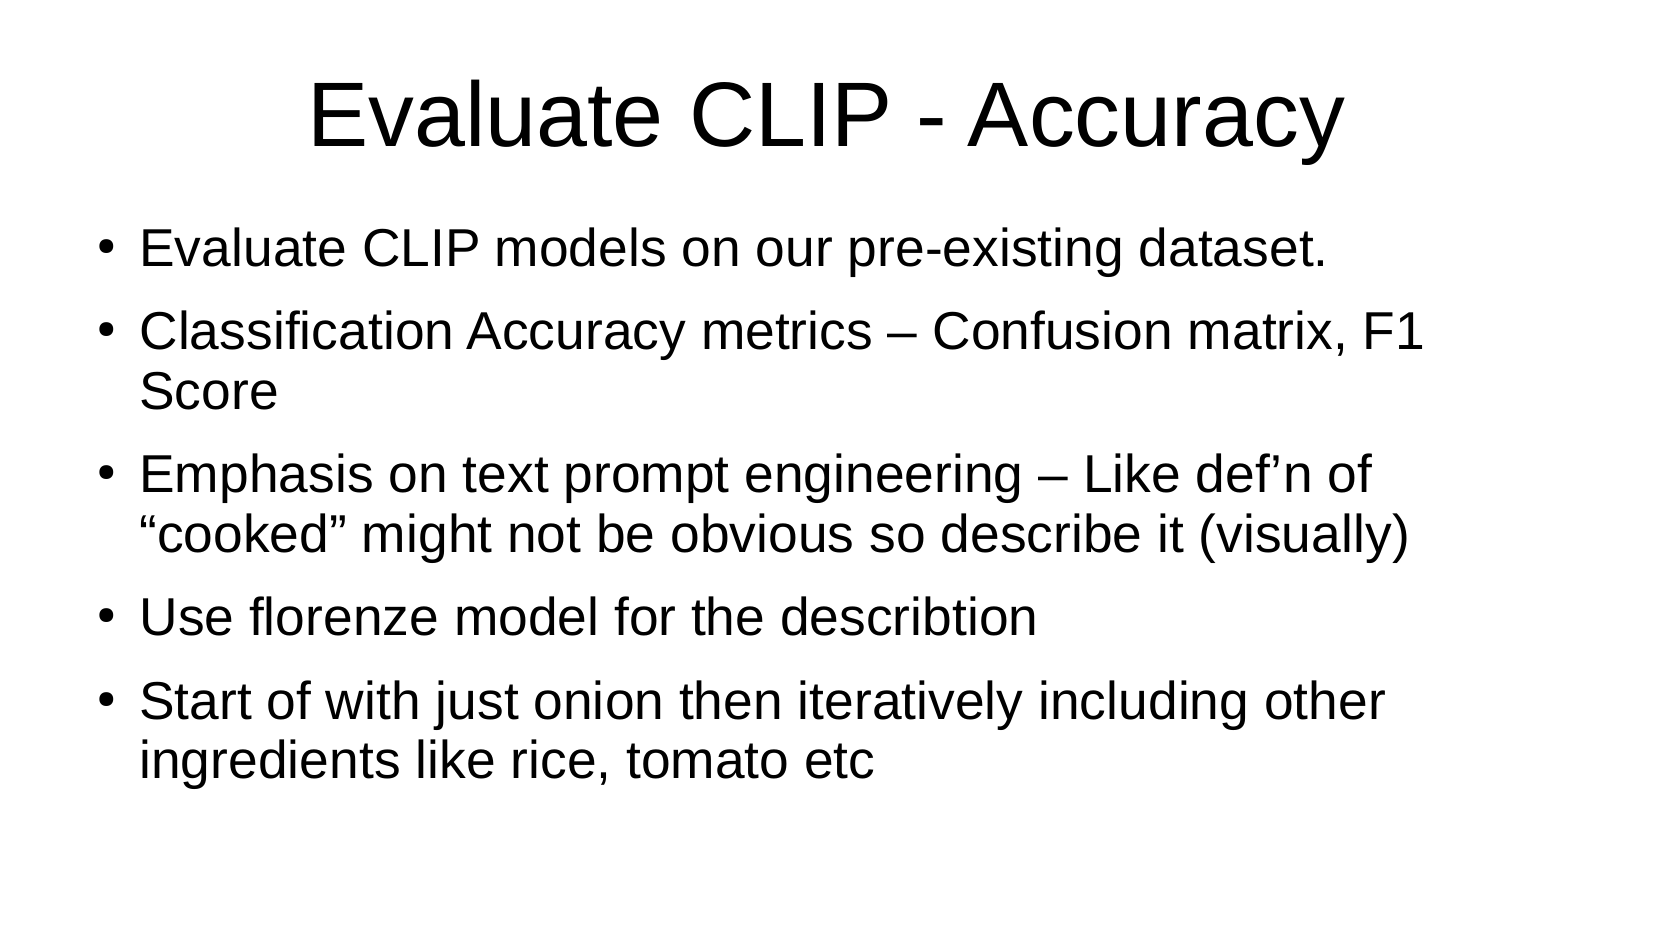

# Evaluate CLIP - Accuracy
Evaluate CLIP models on our pre-existing dataset.
Classification Accuracy metrics – Confusion matrix, F1 Score
Emphasis on text prompt engineering – Like def’n of “cooked” might not be obvious so describe it (visually)
Use florenze model for the describtion
Start of with just onion then iteratively including other ingredients like rice, tomato etc